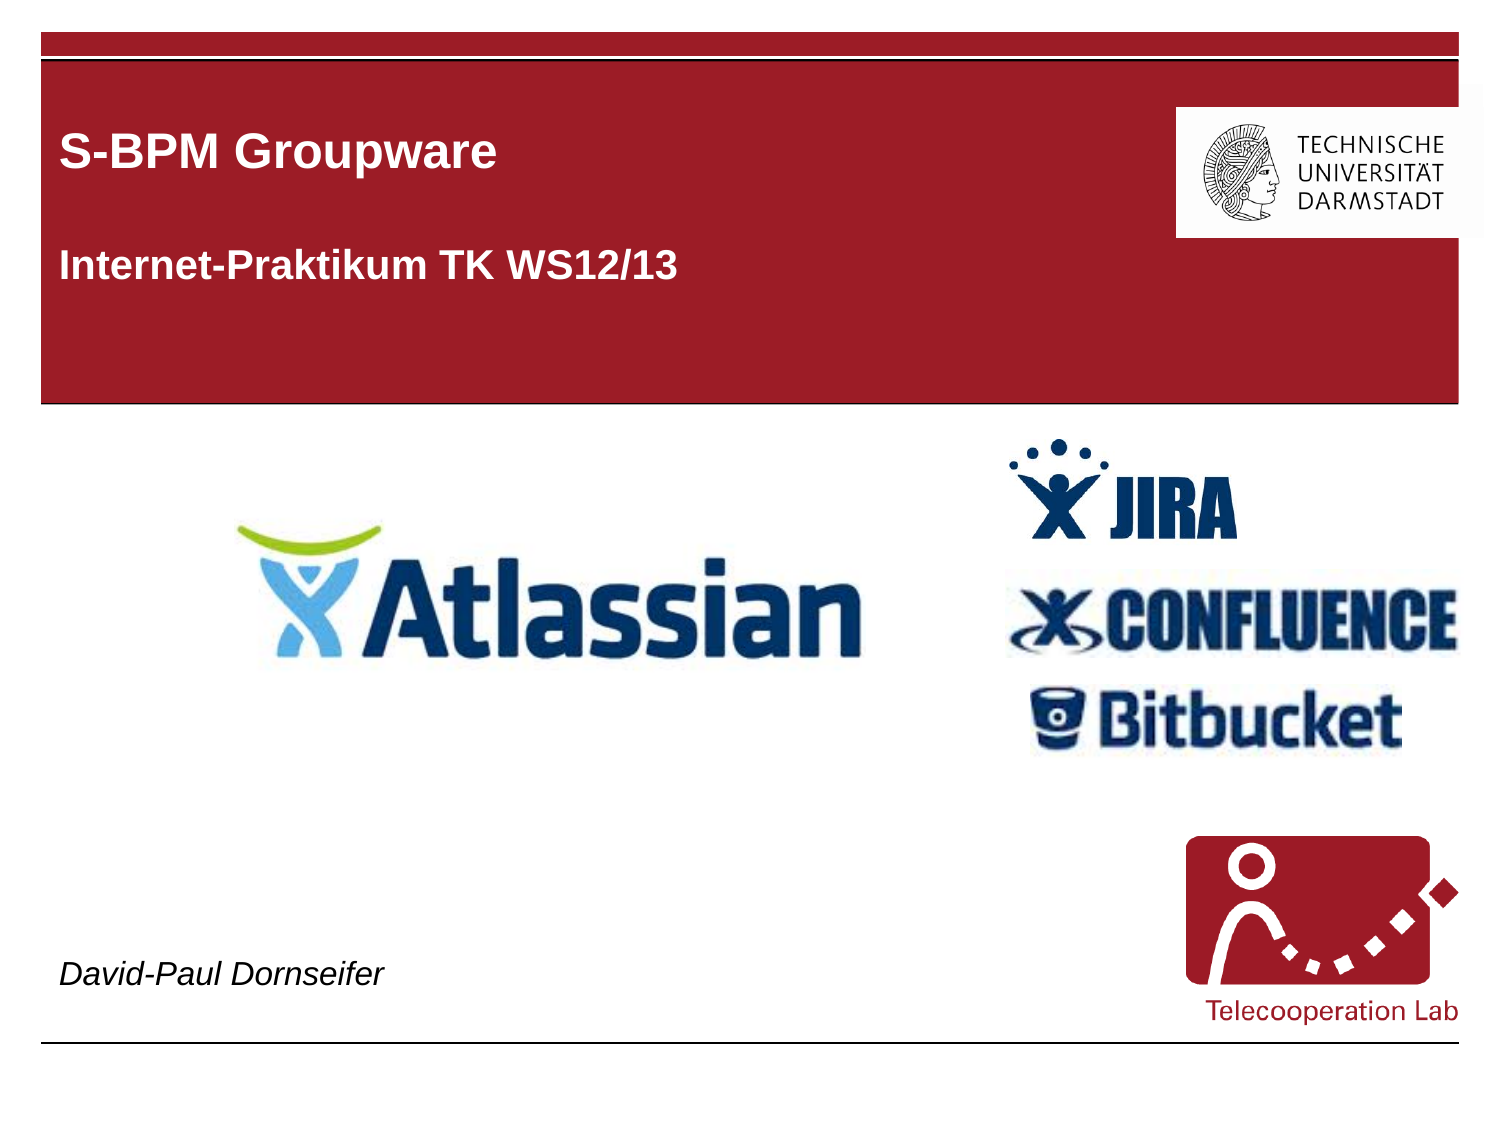

S-BPM Groupware
Internet-Praktikum TK WS12/13
David-Paul Dornseifer